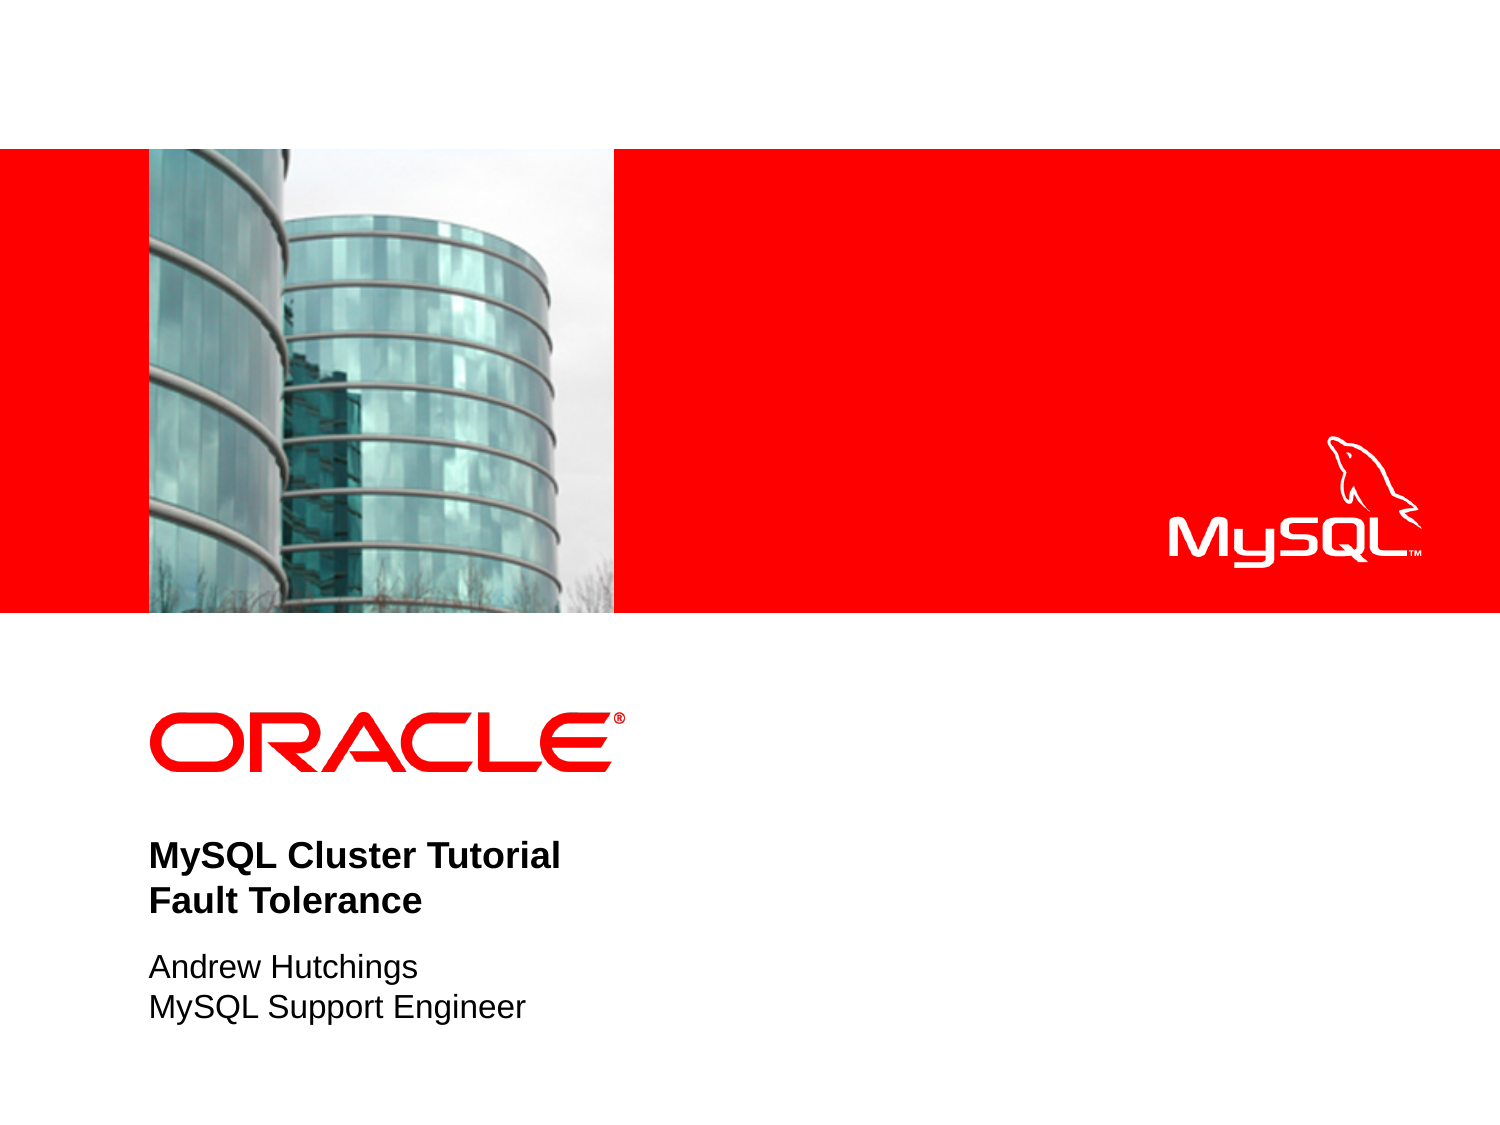

# MySQL Cluster Tutorial Fault Tolerance
Andrew Hutchings
MySQL Support Engineer